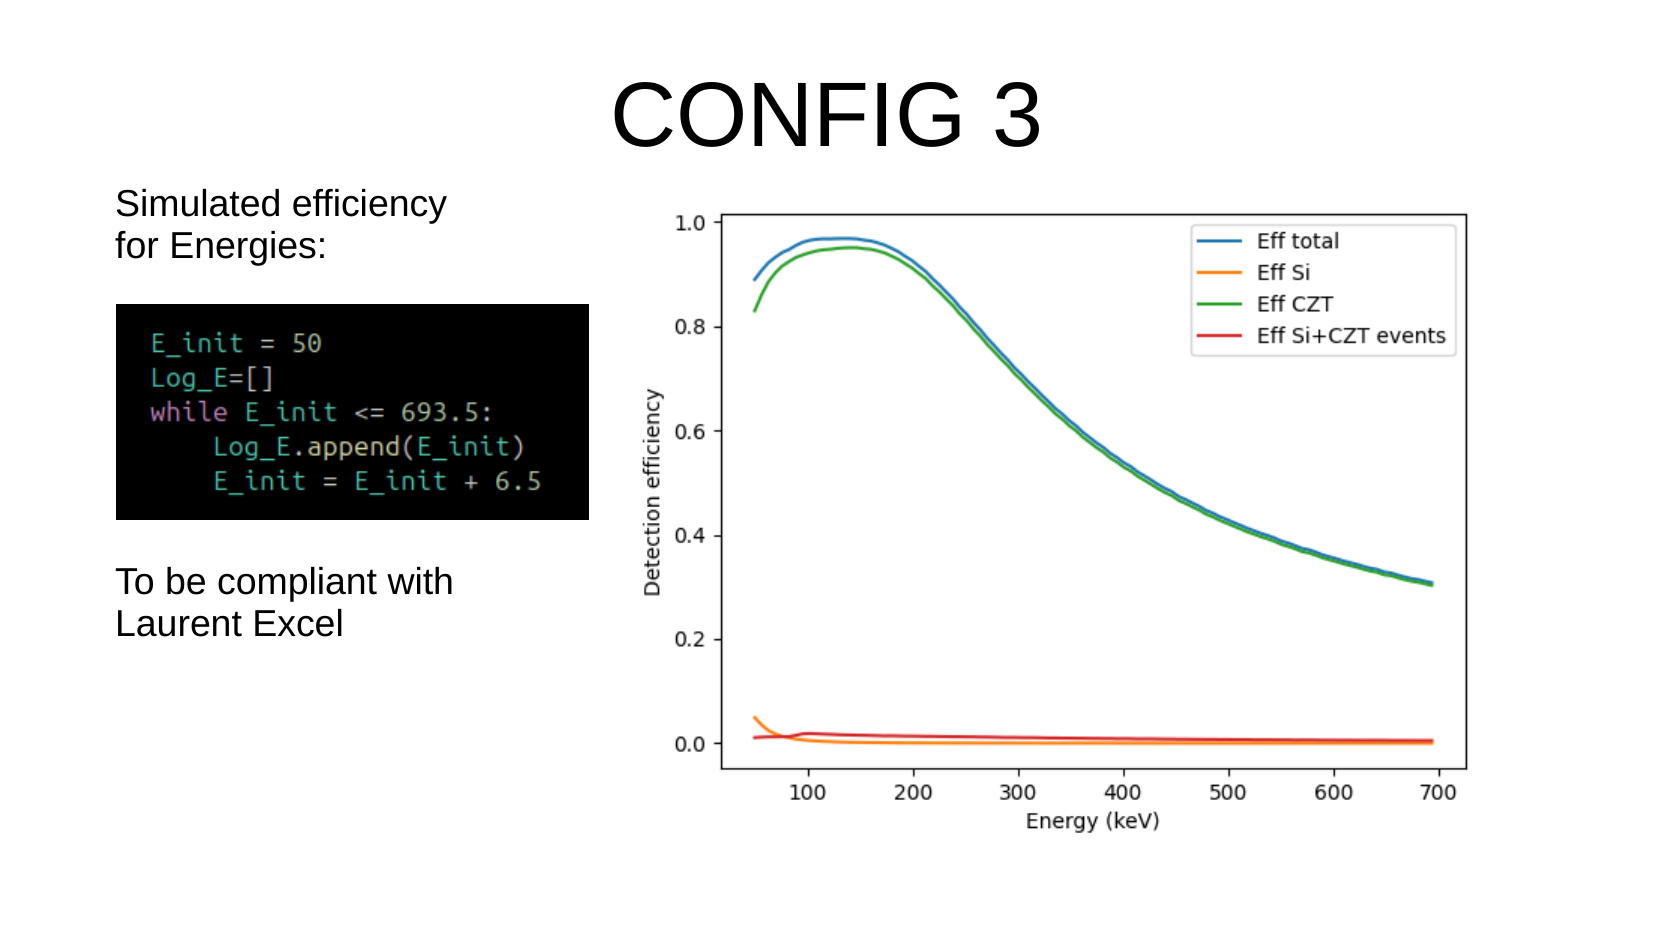

# CONFIG 3
Simulated efficiency for Energies:
To be compliant with Laurent Excel